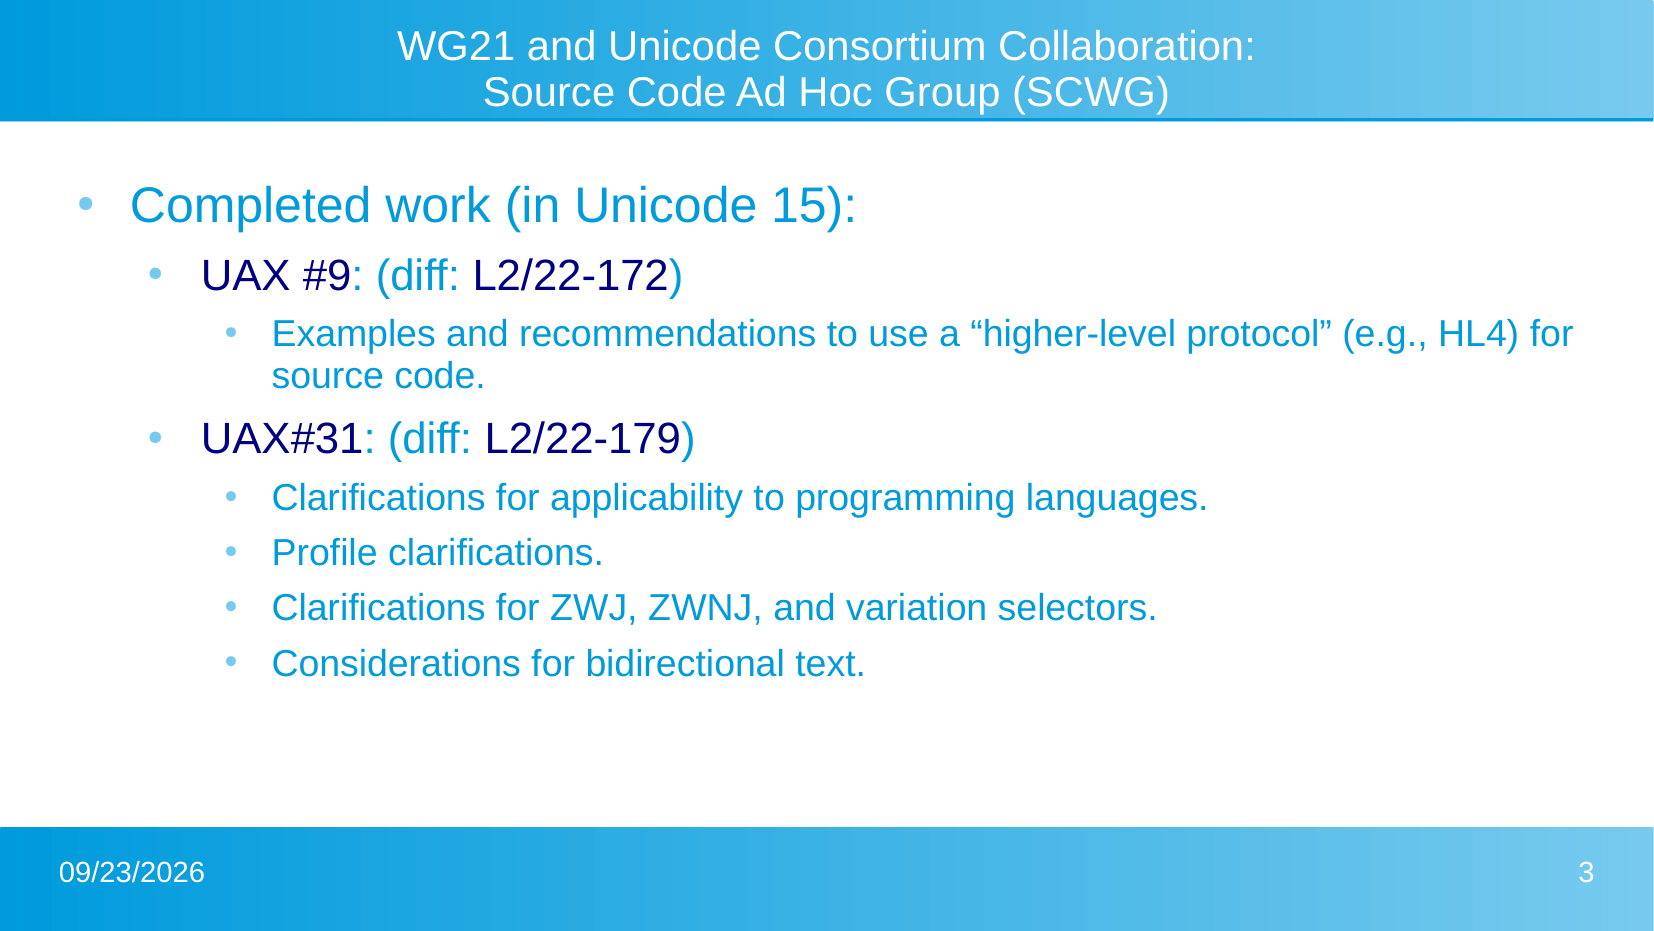

# WG21 and Unicode Consortium Collaboration: Source Code Ad Hoc Group (SCWG)
Completed work (in Unicode 15):
UAX #9: (diff: L2/22-172)
Examples and recommendations to use a “higher-level protocol” (e.g., HL4) for source code.
UAX#31: (diff: L2/22-179)
Clarifications for applicability to programming languages.
Profile clarifications.
Clarifications for ZWJ, ZWNJ, and variation selectors.
Considerations for bidirectional text.
3